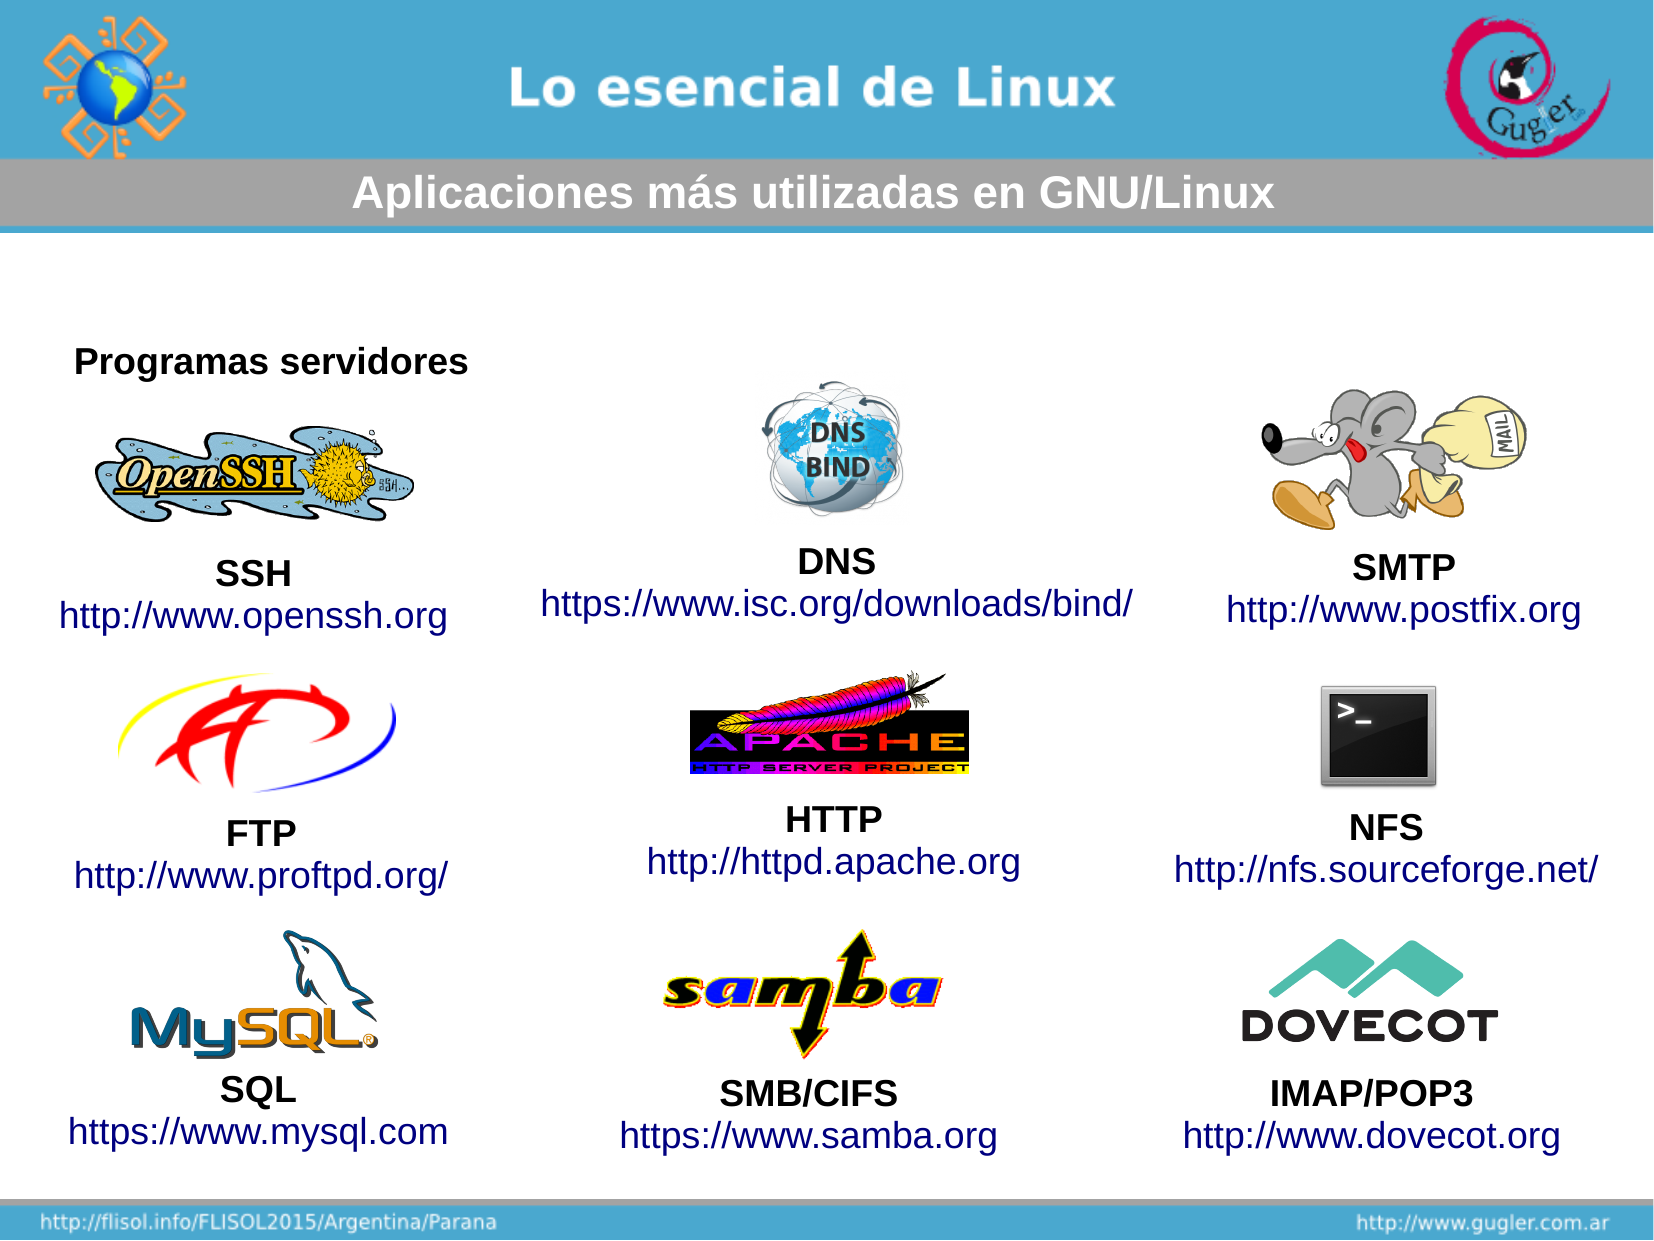

Aplicaciones más utilizadas en GNU/Linux
Programas servidores
DNS
https://www.isc.org/downloads/bind/
SMTP
http://www.postfix.org
SSH
http://www.openssh.org
HTTP
http://httpd.apache.org
NFS
http://nfs.sourceforge.net/
FTP
http://www.proftpd.org/
SQL
https://www.mysql.com
SMB/CIFS
https://www.samba.org
IMAP/POP3
http://www.dovecot.org